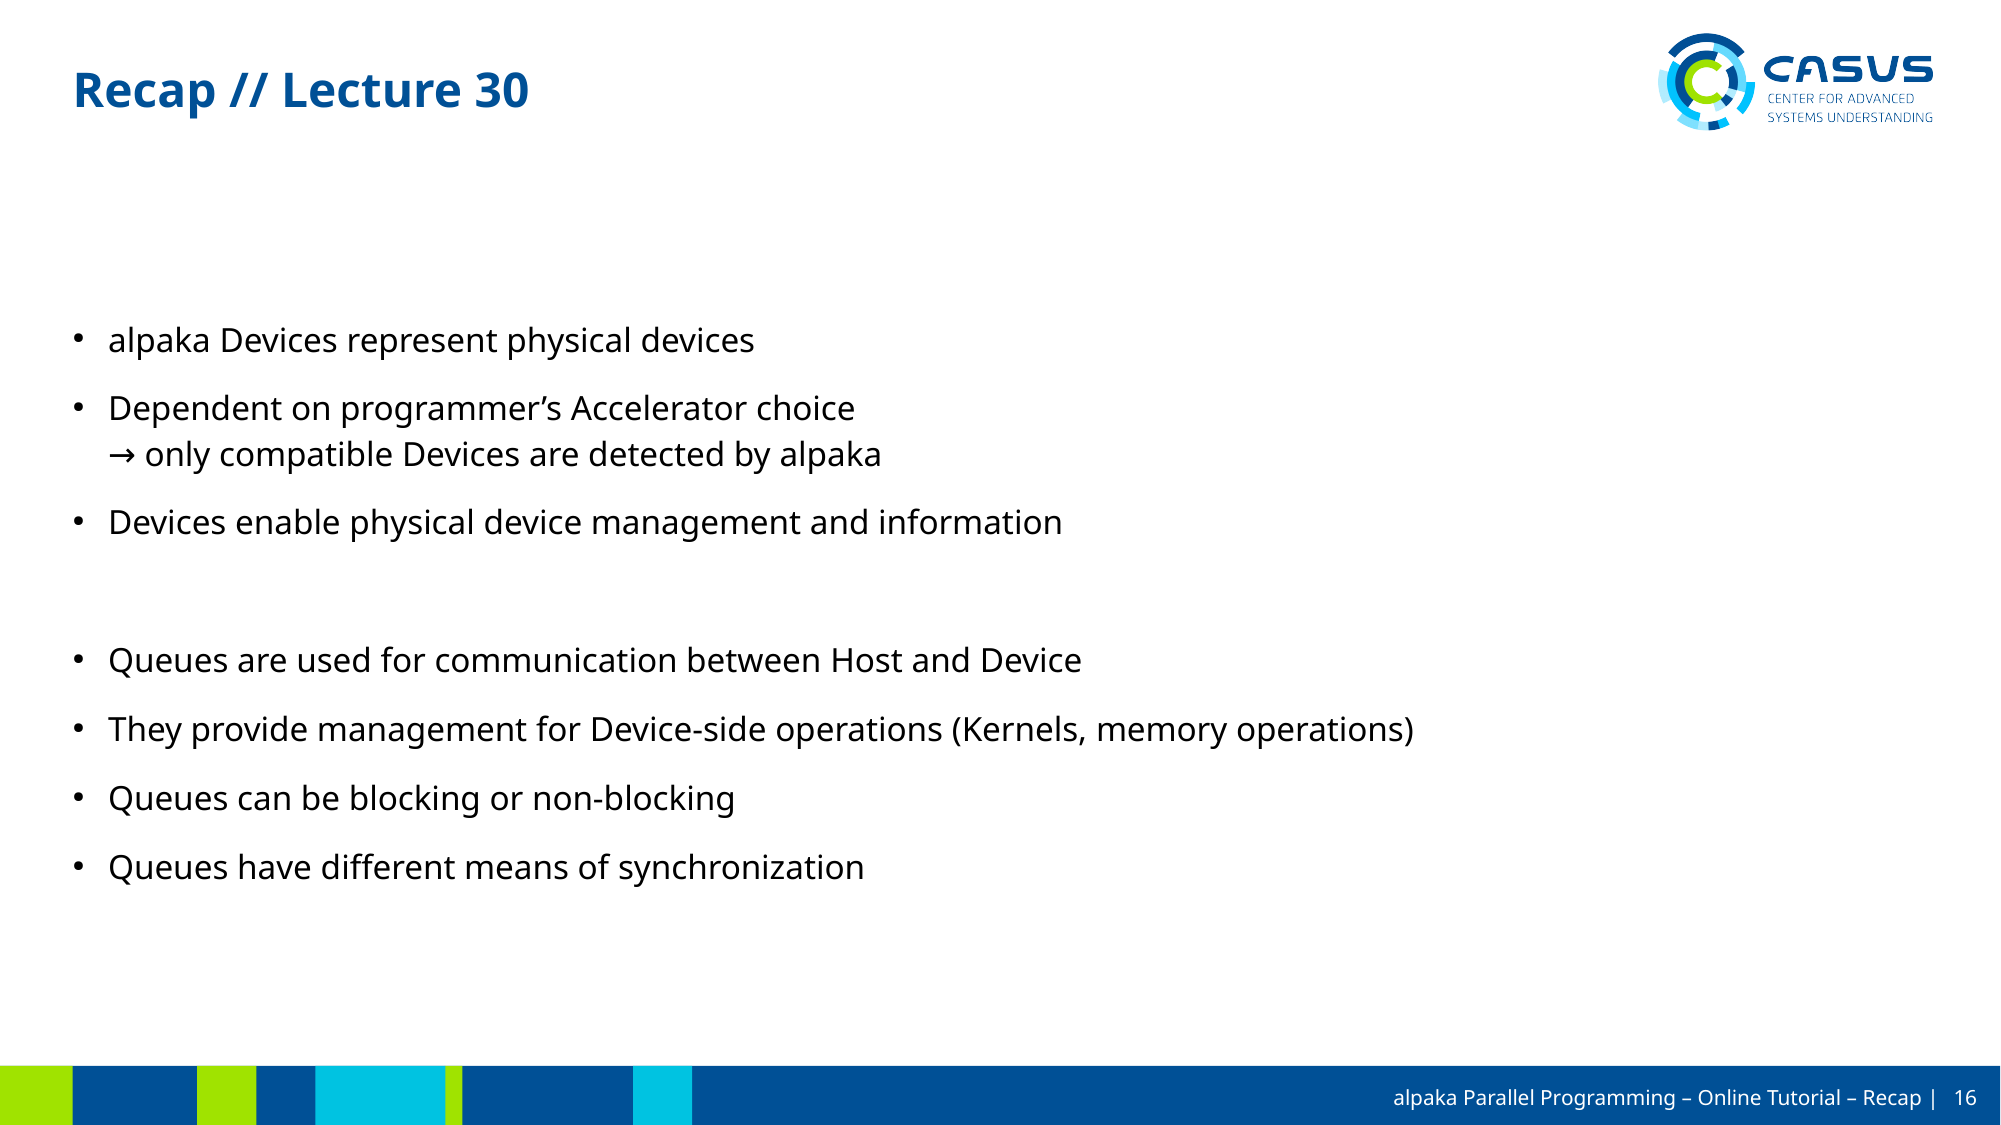

# Recap // Lecture 30
alpaka Devices represent physical devices
Dependent on programmer’s Accelerator choice
→ only compatible Devices are detected by alpaka
Devices enable physical device management and information
Queues are used for communication between Host and Device
They provide management for Device-side operations (Kernels, memory operations)
Queues can be blocking or non-blocking
Queues have different means of synchronization
alpaka Parallel Programming – Online Tutorial – Recap
16